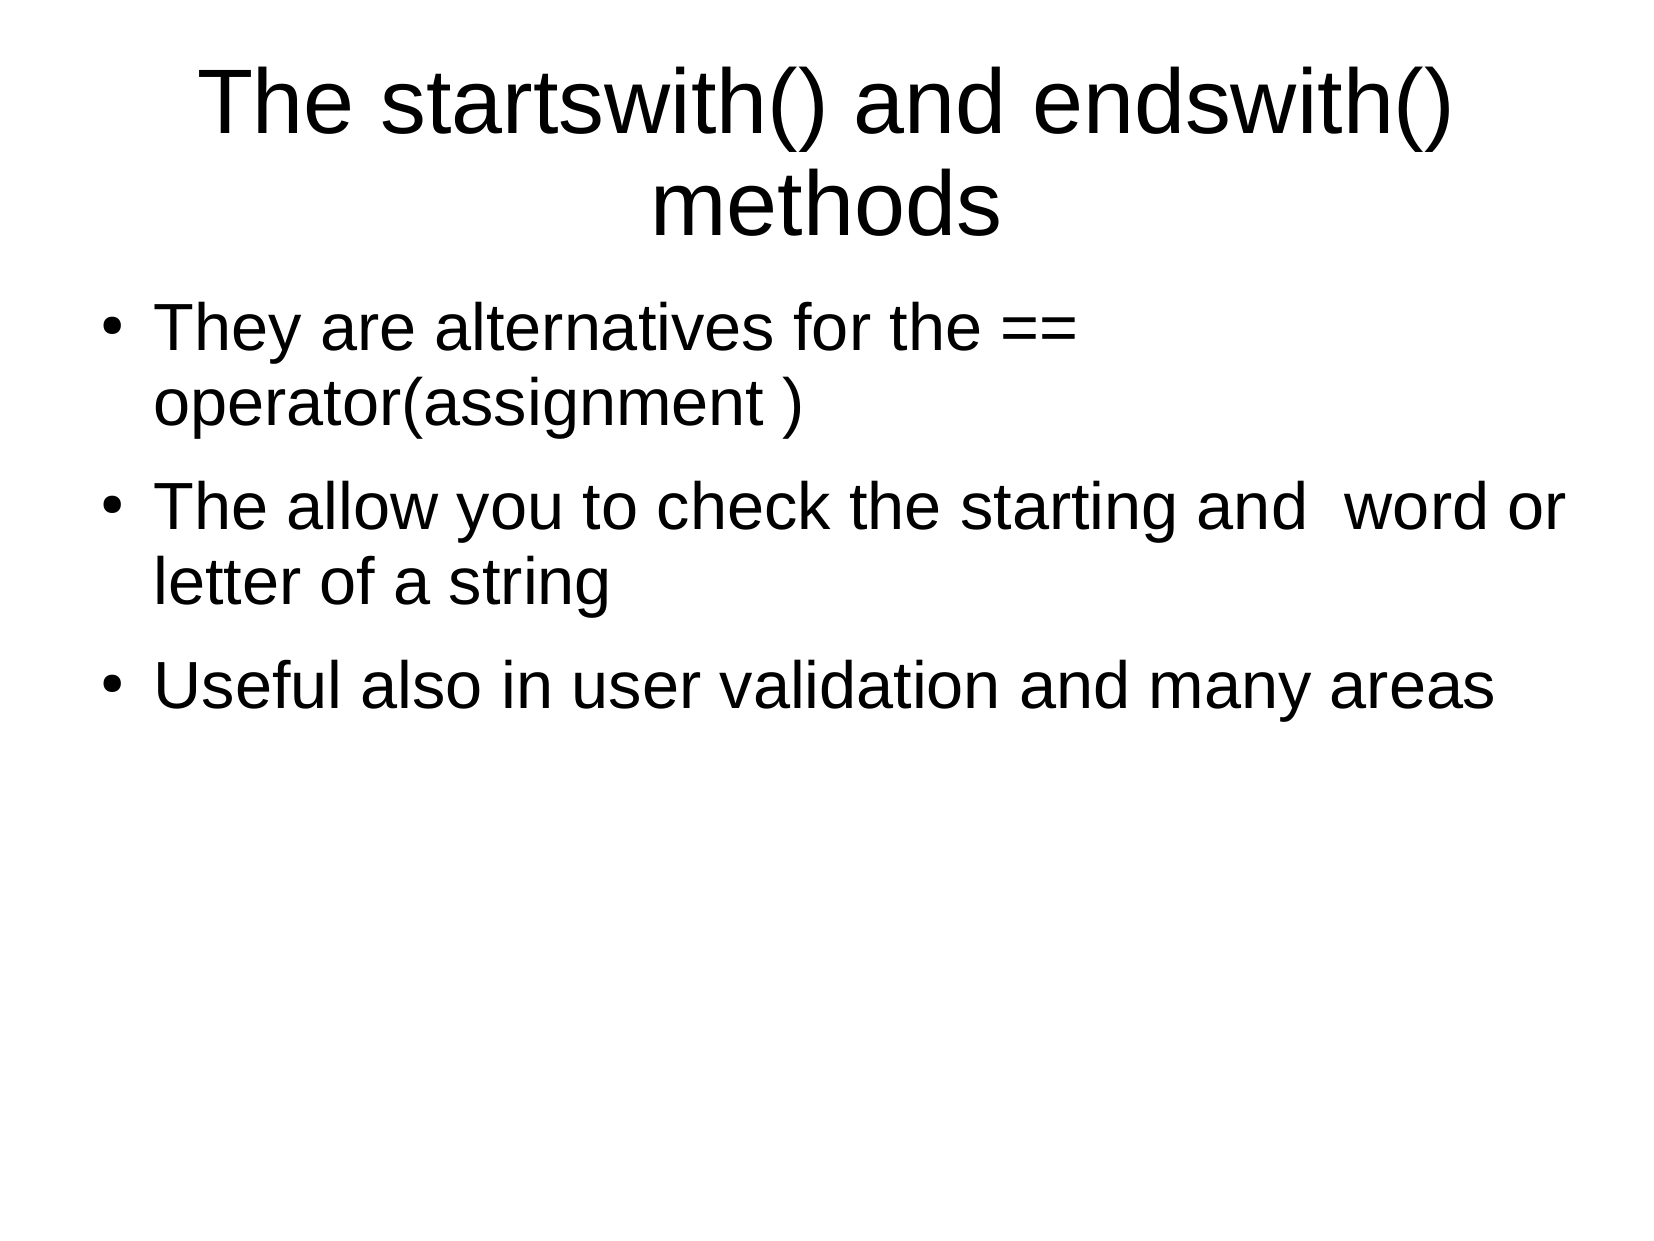

# The startswith() and endswith() methods
They are alternatives for the == operator(assignment )
The allow you to check the starting and word or letter of a string
Useful also in user validation and many areas